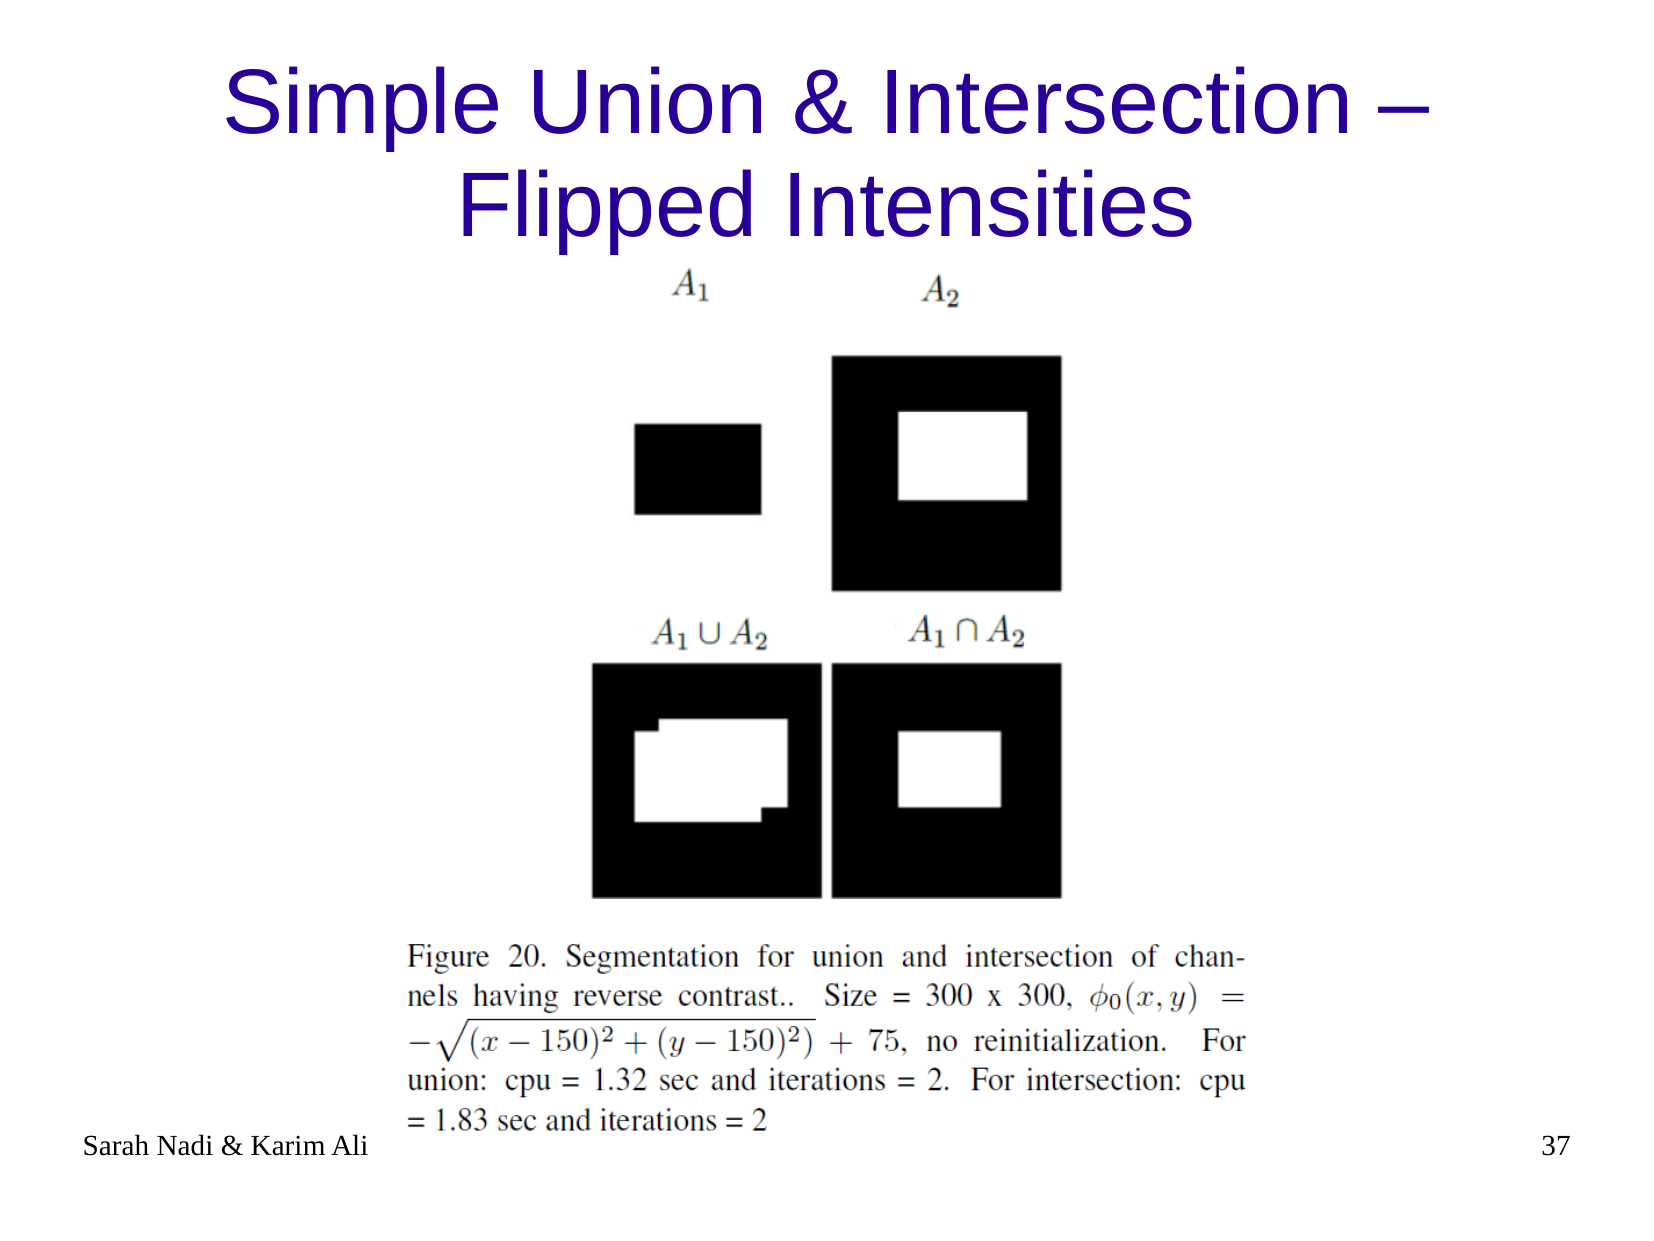

# Simple Union & Intersection – Flipped Intensities
Sarah Nadi & Karim Ali
37